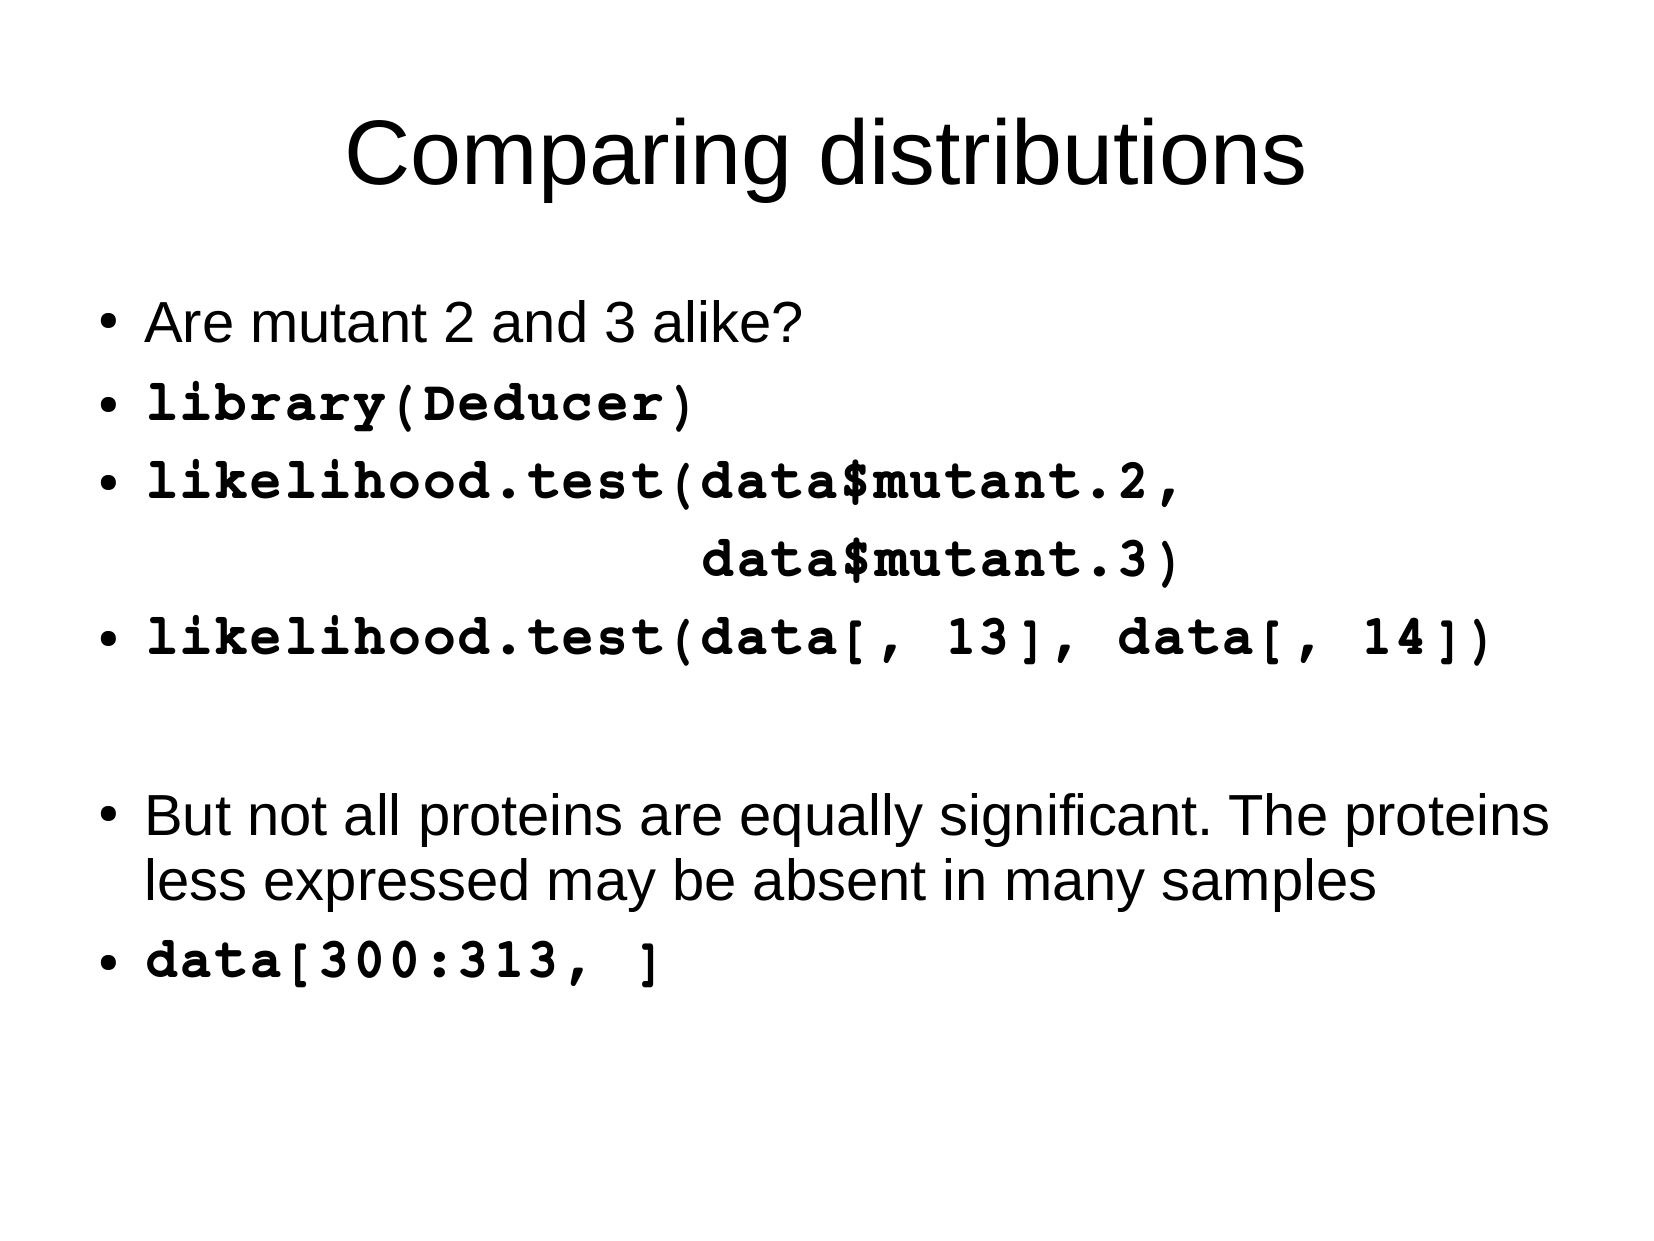

# Comparing distributions
Are mutant 2 and 3 alike?
library(Deducer)
likelihood.test(data$mutant.2,
 data$mutant.3)
likelihood.test(data[, 13], data[, 14])
But not all proteins are equally significant. The proteins less expressed may be absent in many samples
data[300:313, ]